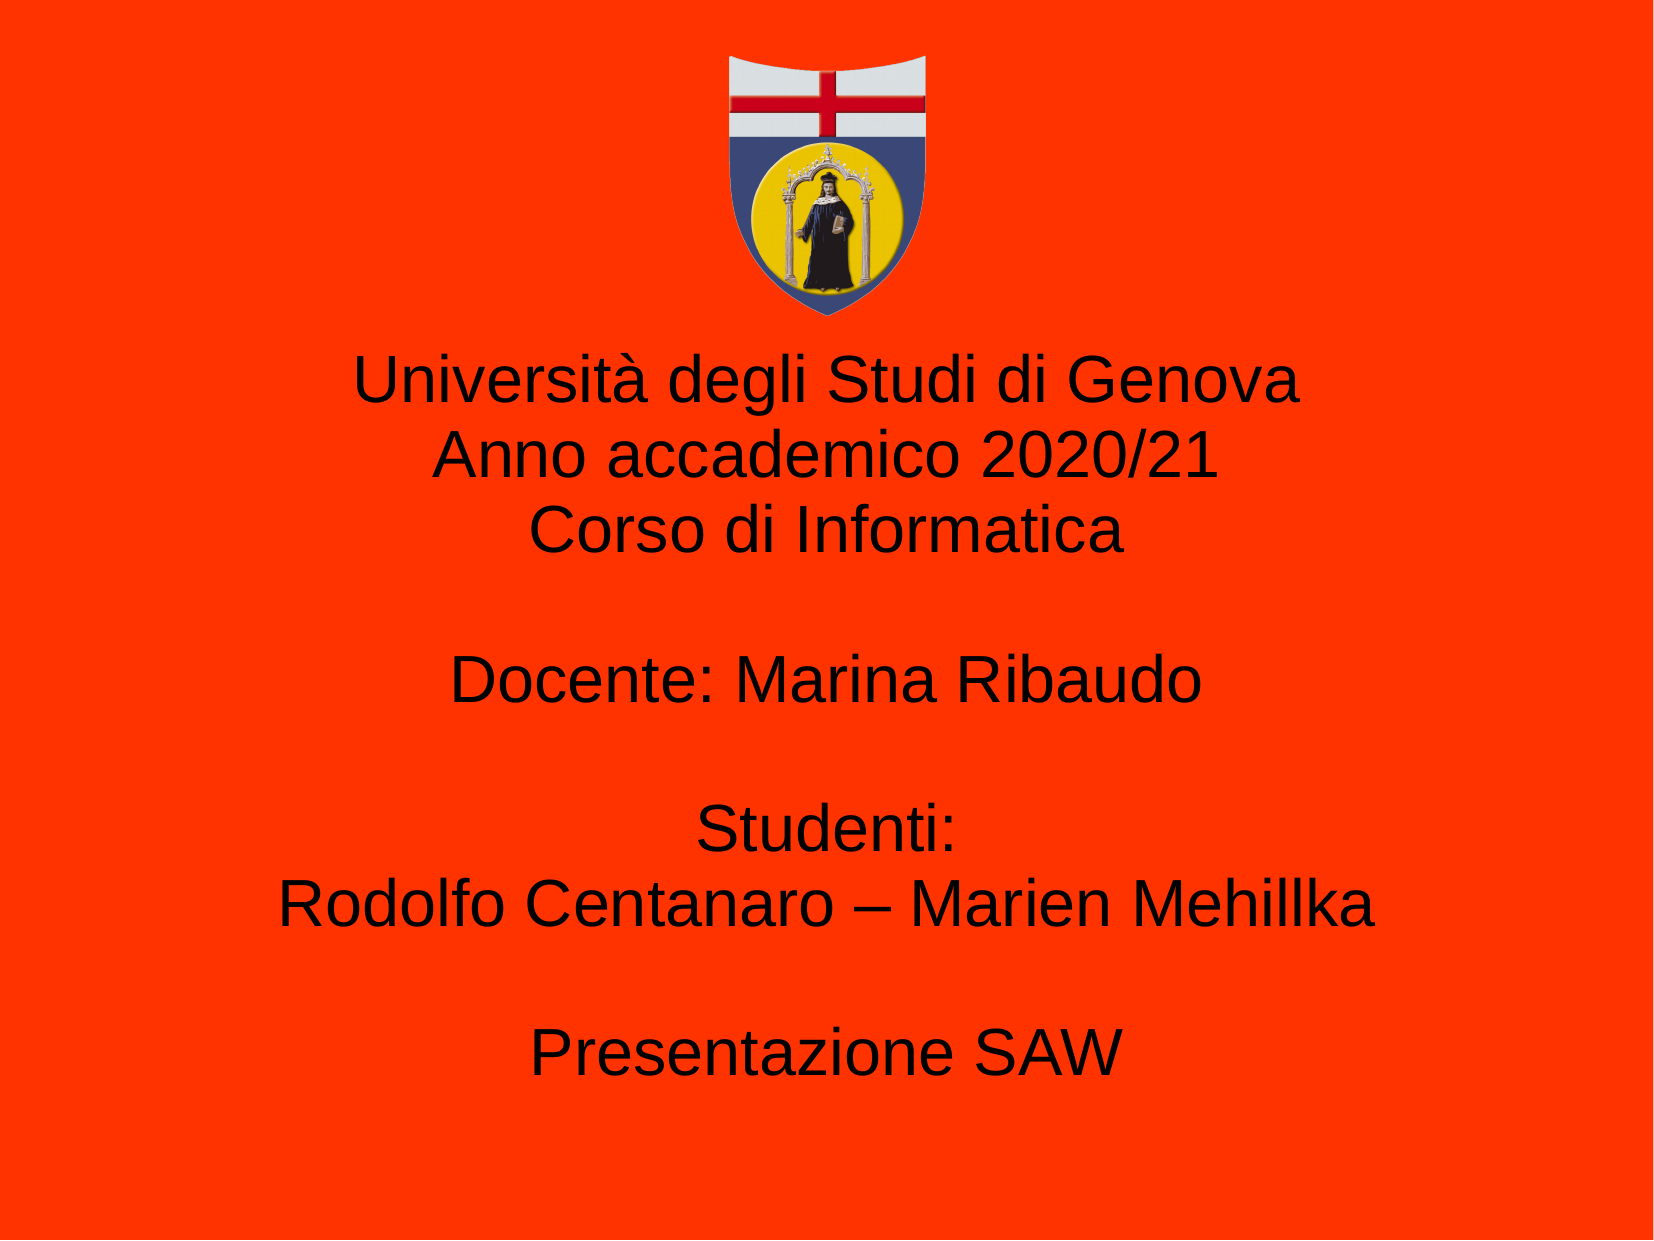

# Università degli Studi di Genova
Anno accademico 2020/21
Corso di Informatica
Docente: Marina Ribaudo
Studenti:
Rodolfo Centanaro – Marien Mehillka
Presentazione SAW